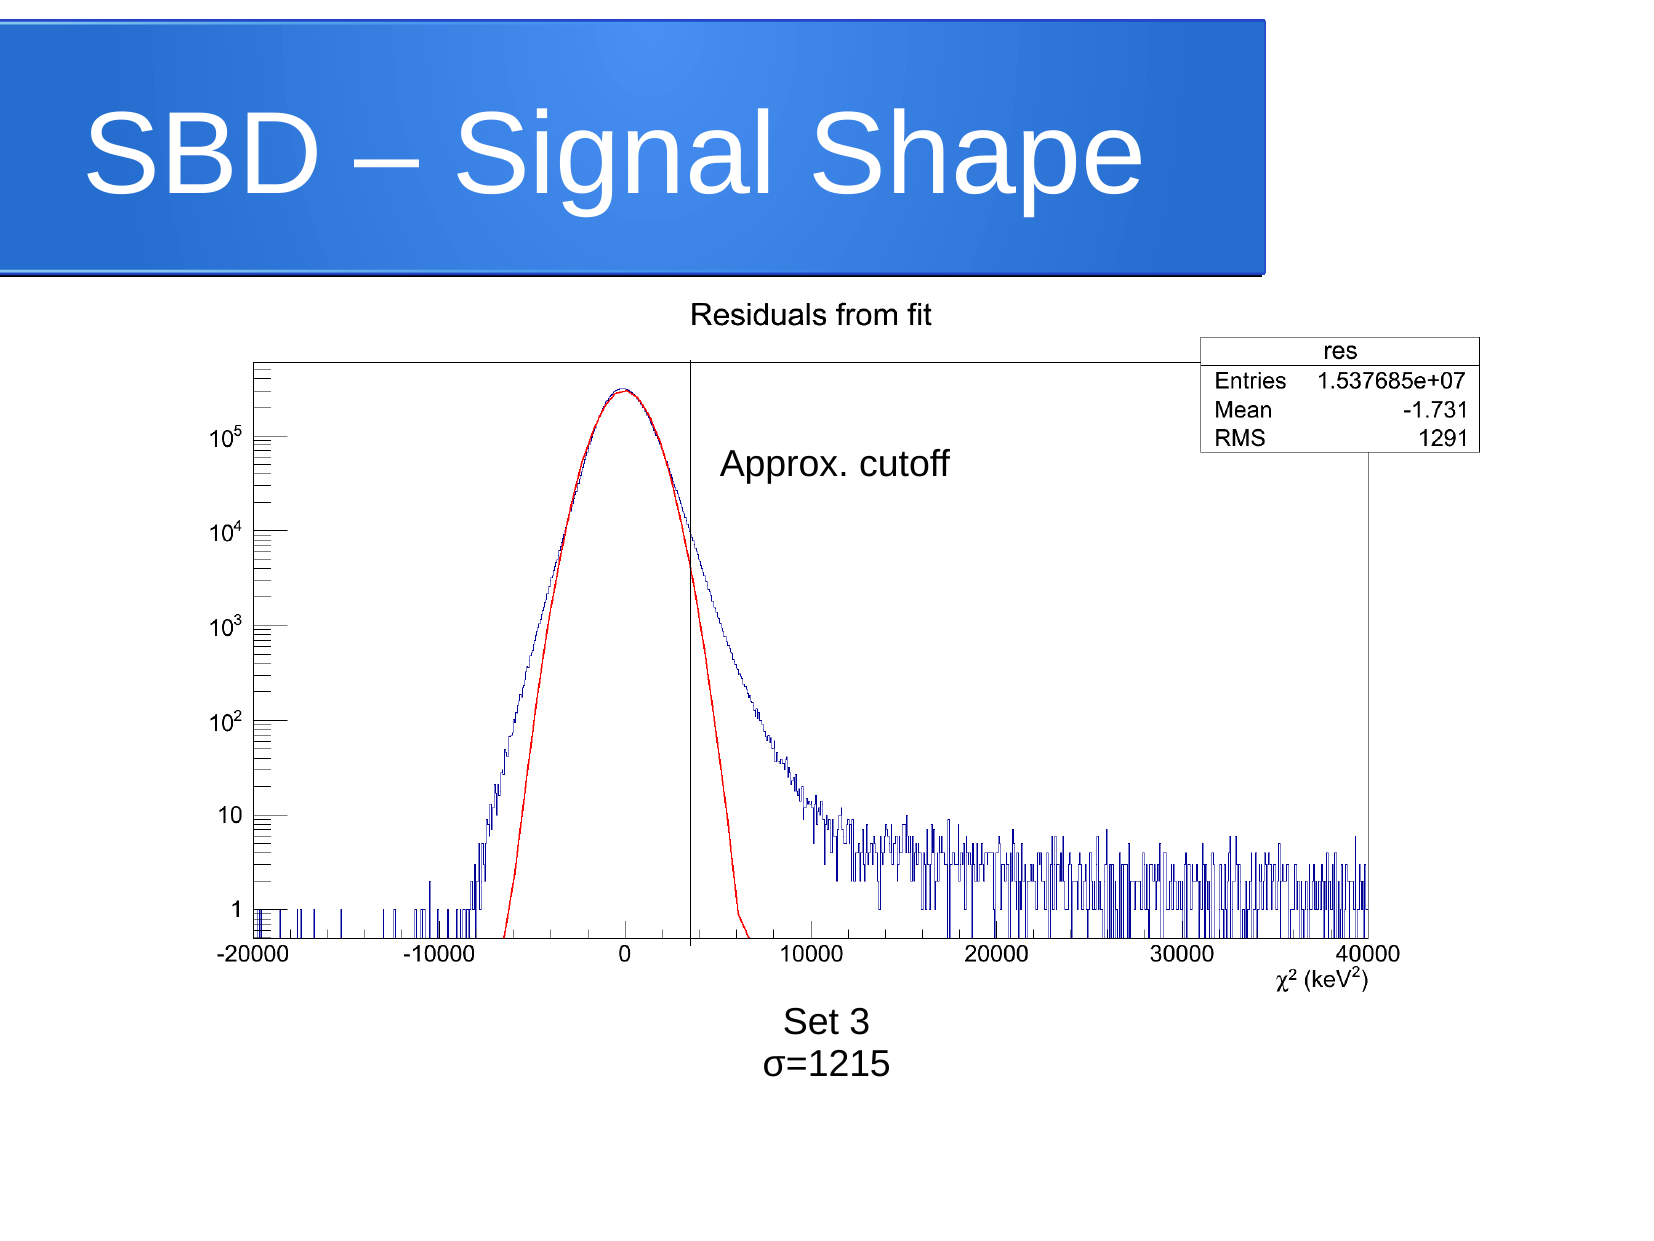

# SBD – Signal Shape
Approx. cutoff
Set 3
σ=1215